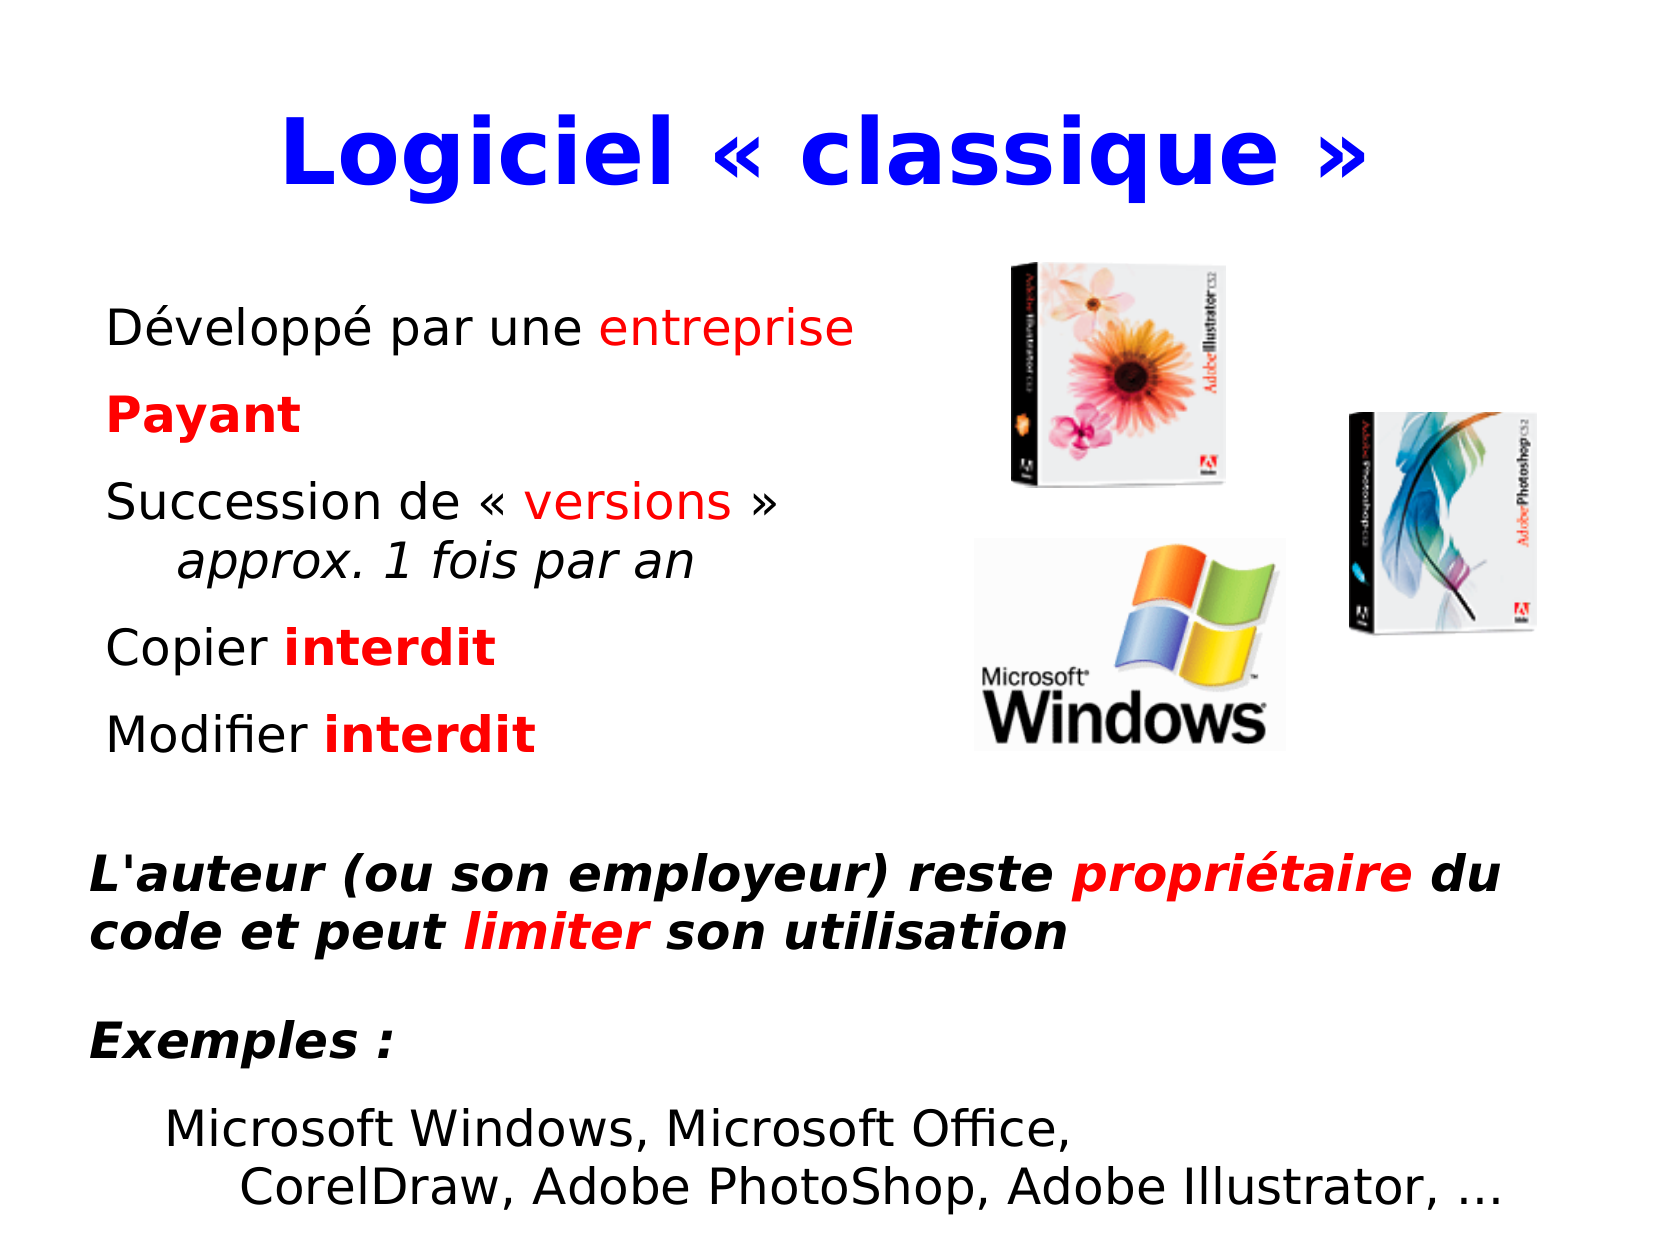

# Logiciel « classique »
 Développé par une entreprise
 Payant
 Succession de « versions »
 approx. 1 fois par an
 Copier interdit
 Modifier interdit
L'auteur (ou son employeur) reste propriétaire du code et peut limiter son utilisation
Exemples :
	Microsoft Windows, Microsoft Office,
		CorelDraw, Adobe PhotoShop, Adobe Illustrator, ...